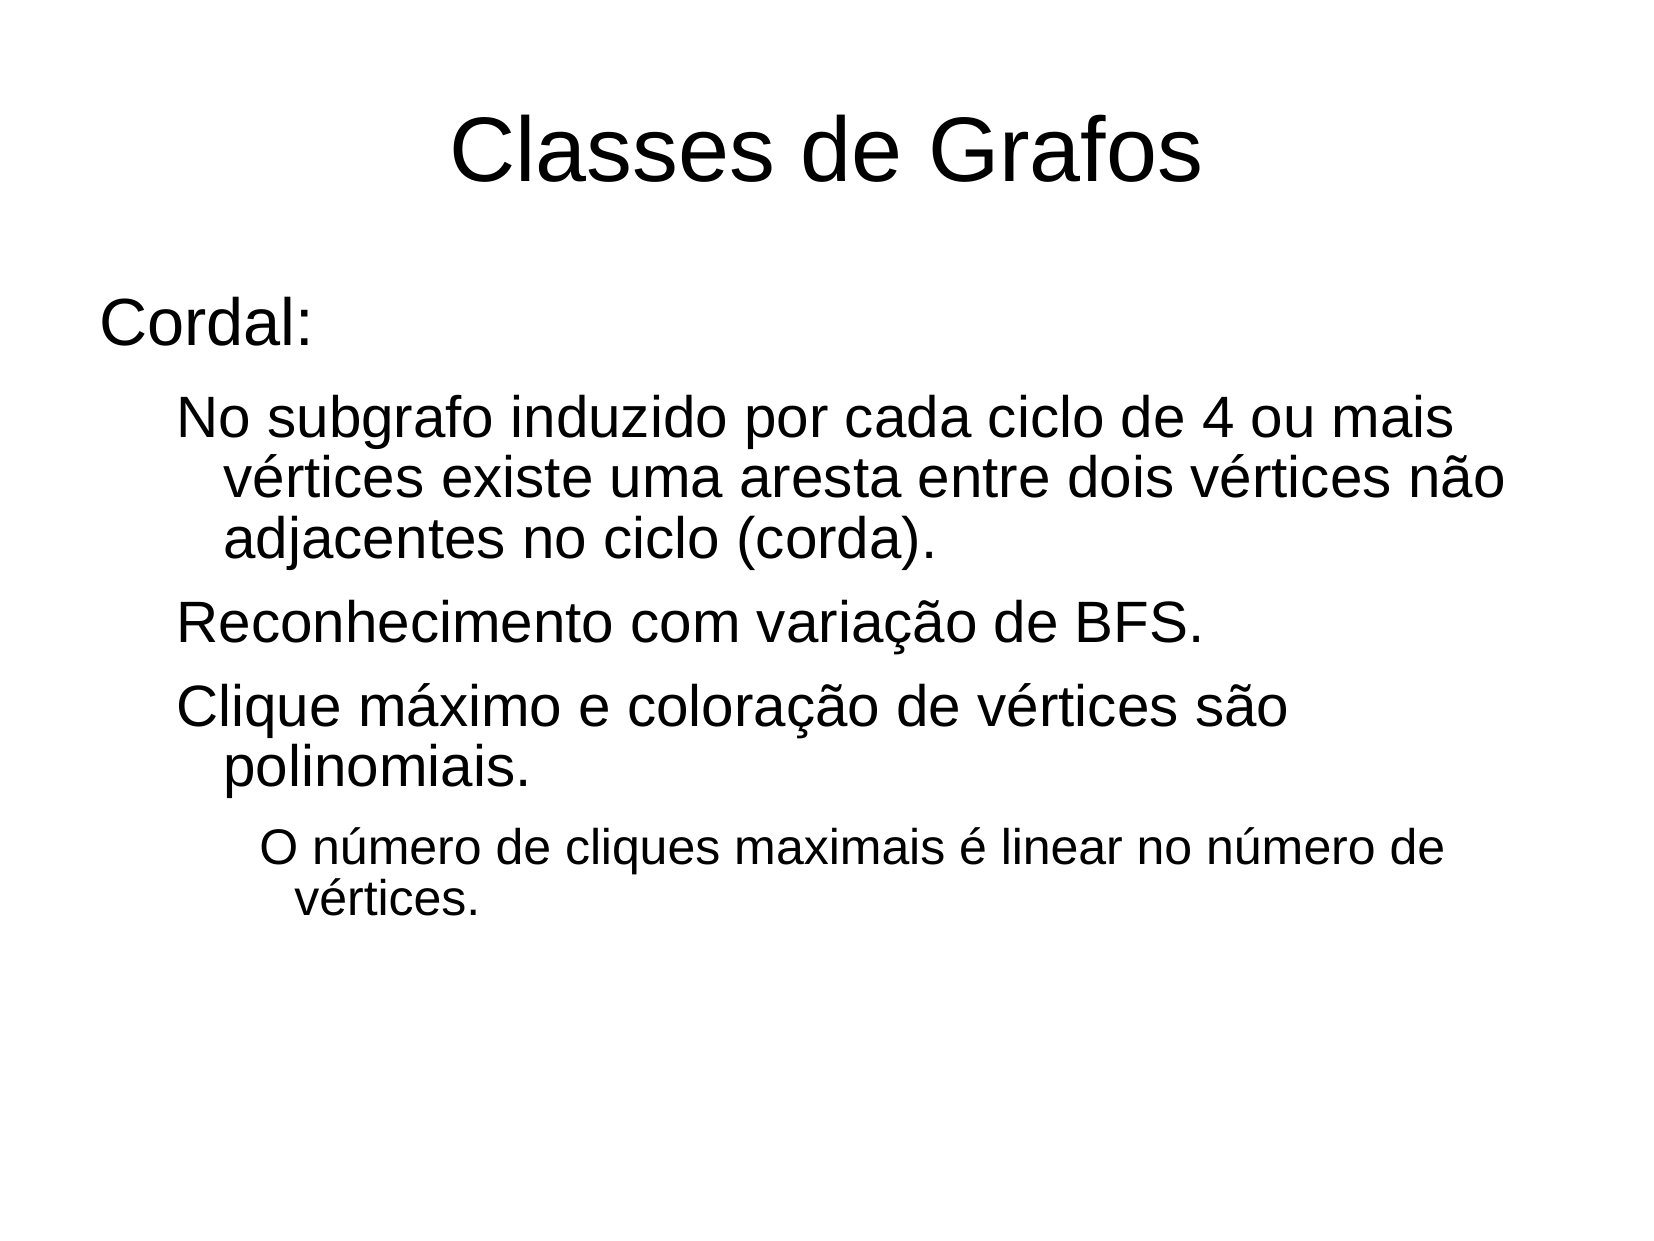

# Classes de Grafos
Cordal:
No subgrafo induzido por cada ciclo de 4 ou mais vértices existe uma aresta entre dois vértices não adjacentes no ciclo (corda).
Reconhecimento com variação de BFS.
Clique máximo e coloração de vértices são polinomiais.
O número de cliques maximais é linear no número de vértices.